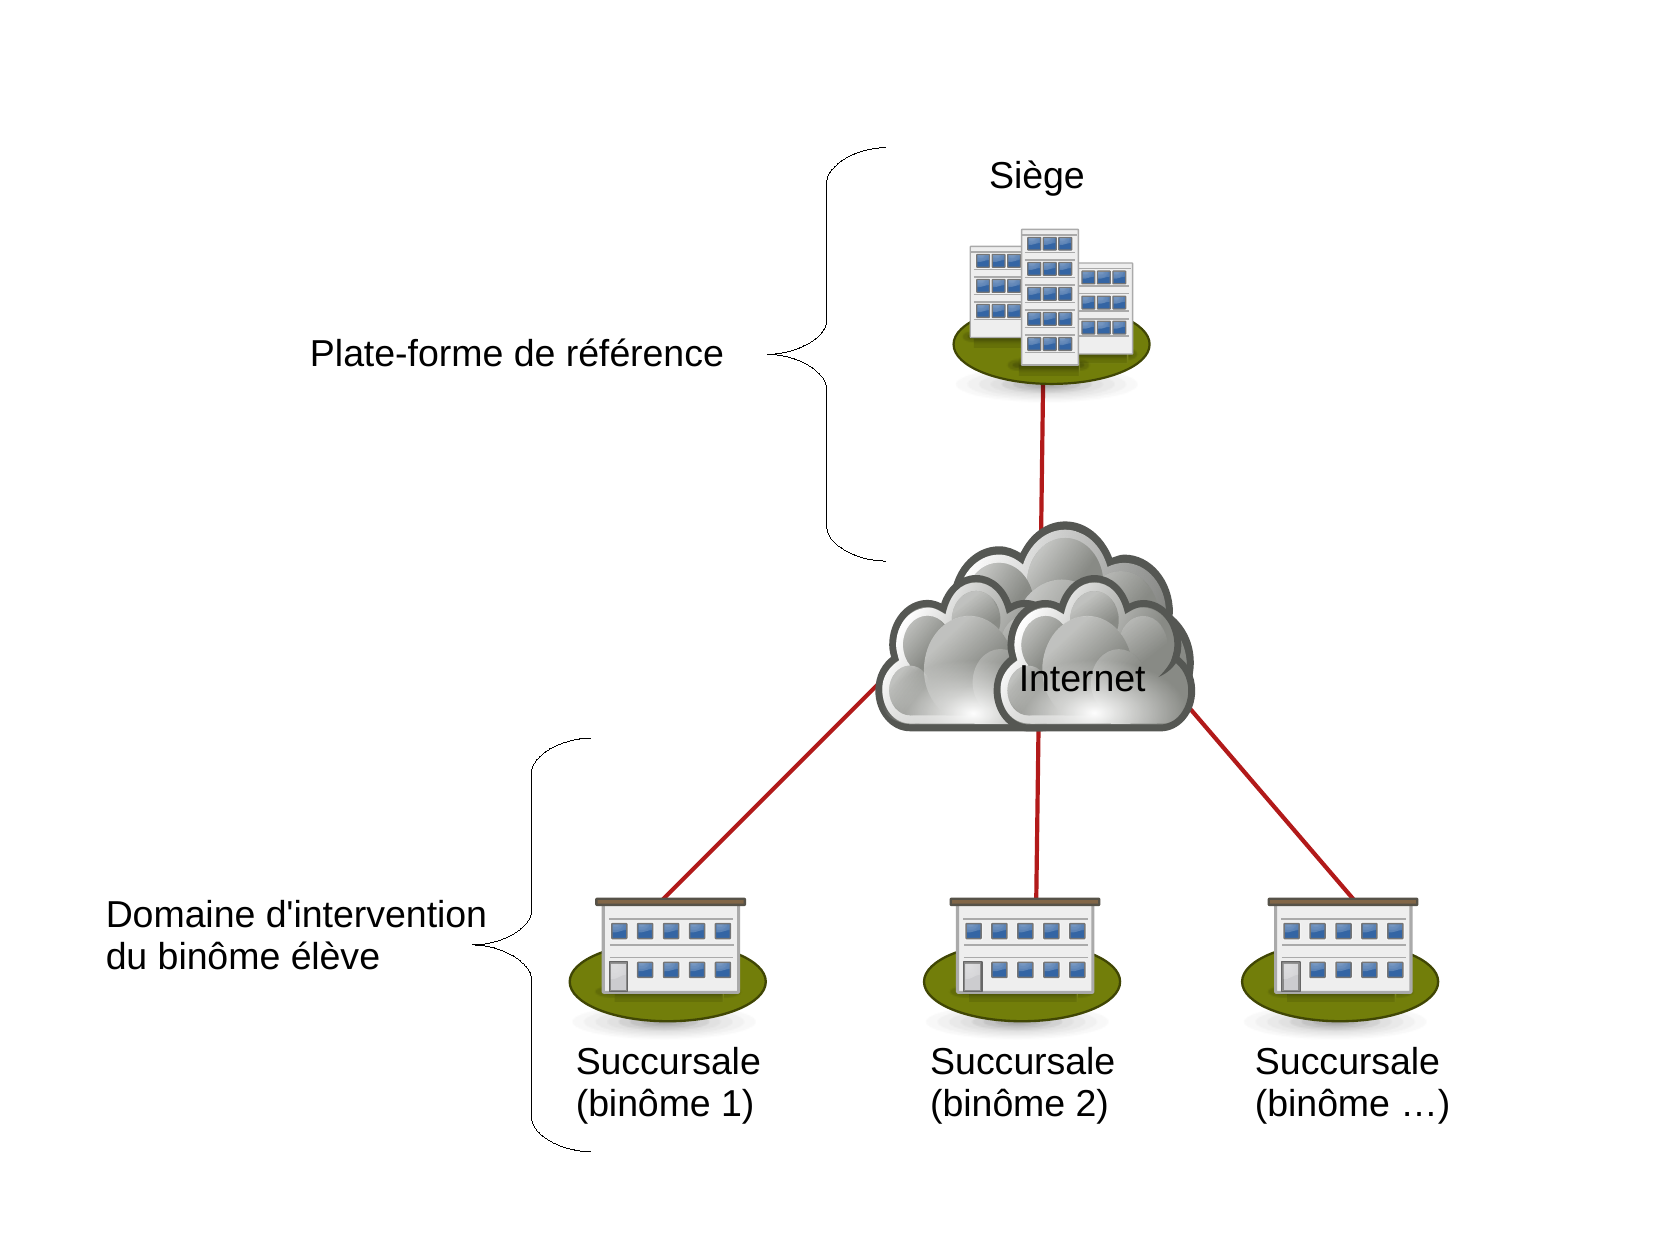

Siège
Plate-forme de référence
Internet
Domaine d'intervention
du binôme élève
Succursale
(binôme 1)
Succursale
(binôme 2)
Succursale
(binôme …)